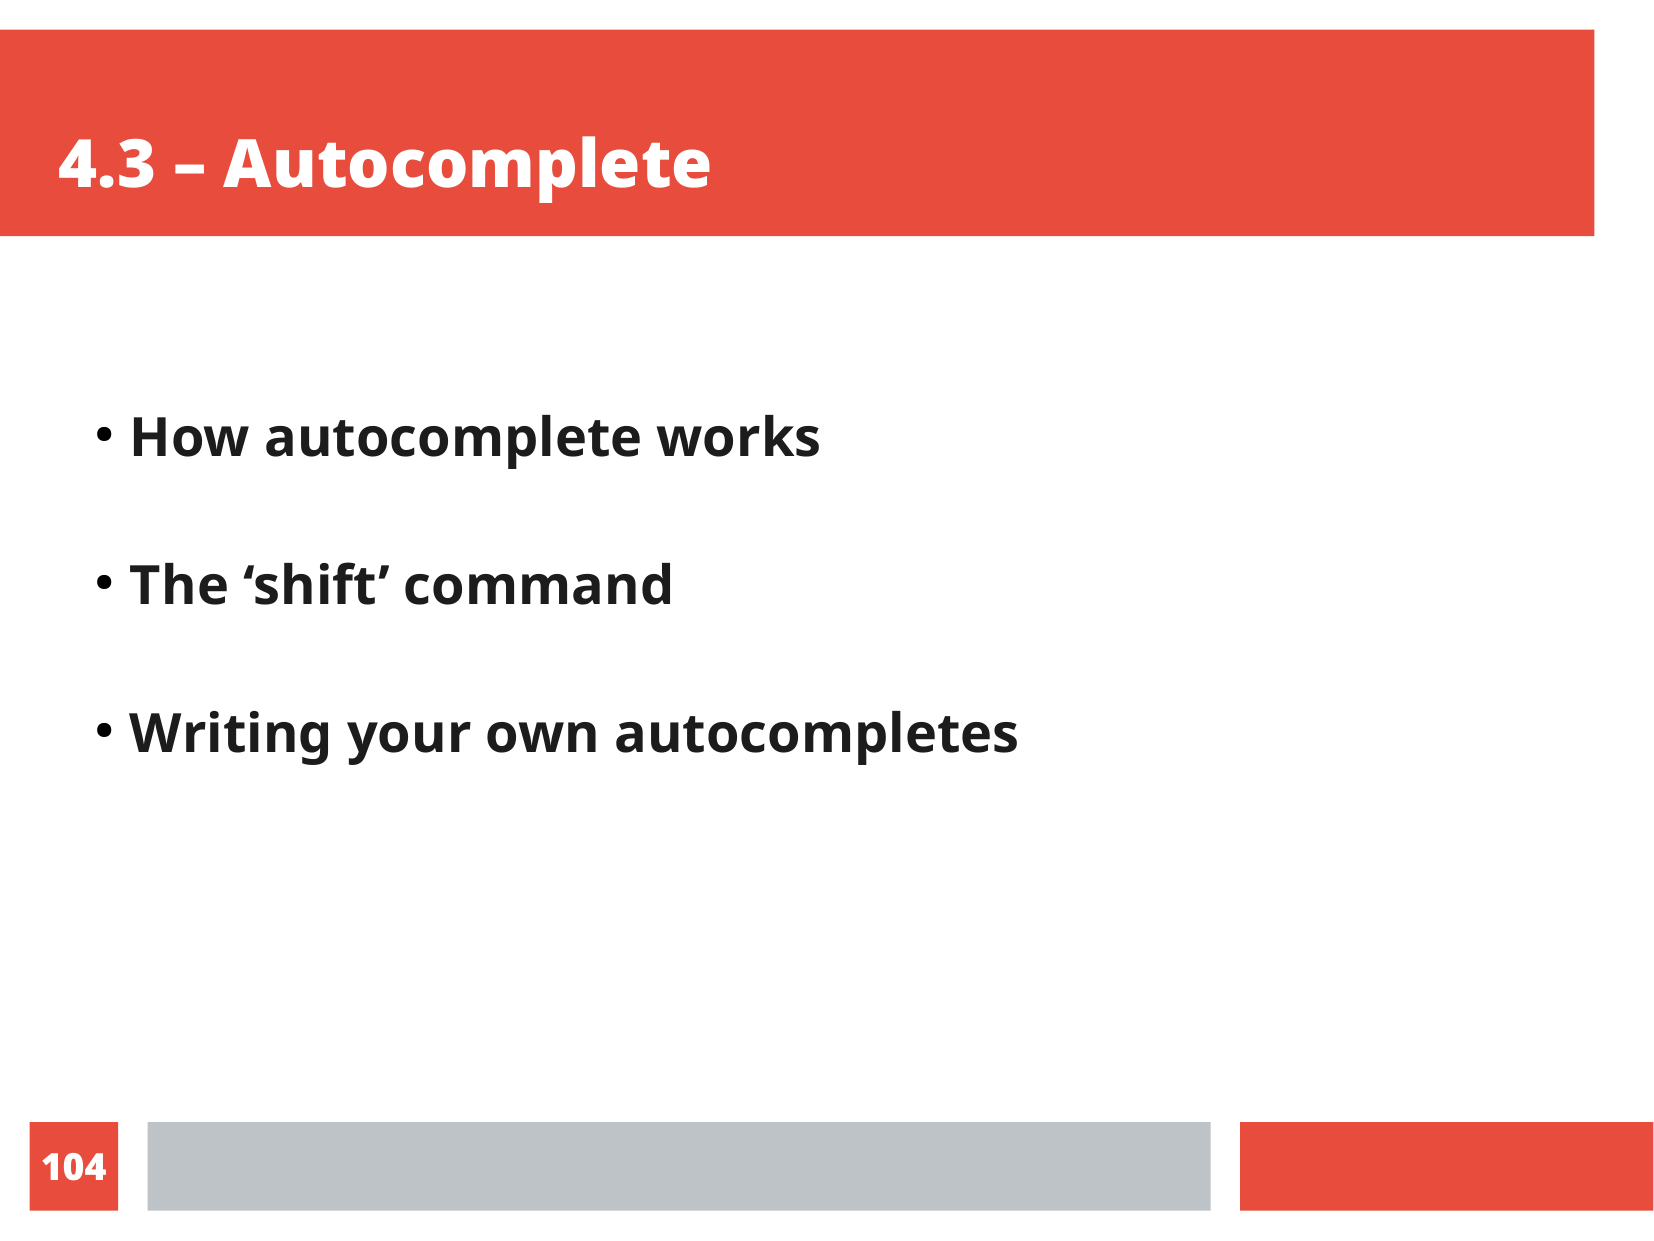

# 4.3 – Autocomplete
How autocomplete works
The ‘shift’ command
Writing your own autocompletes
104